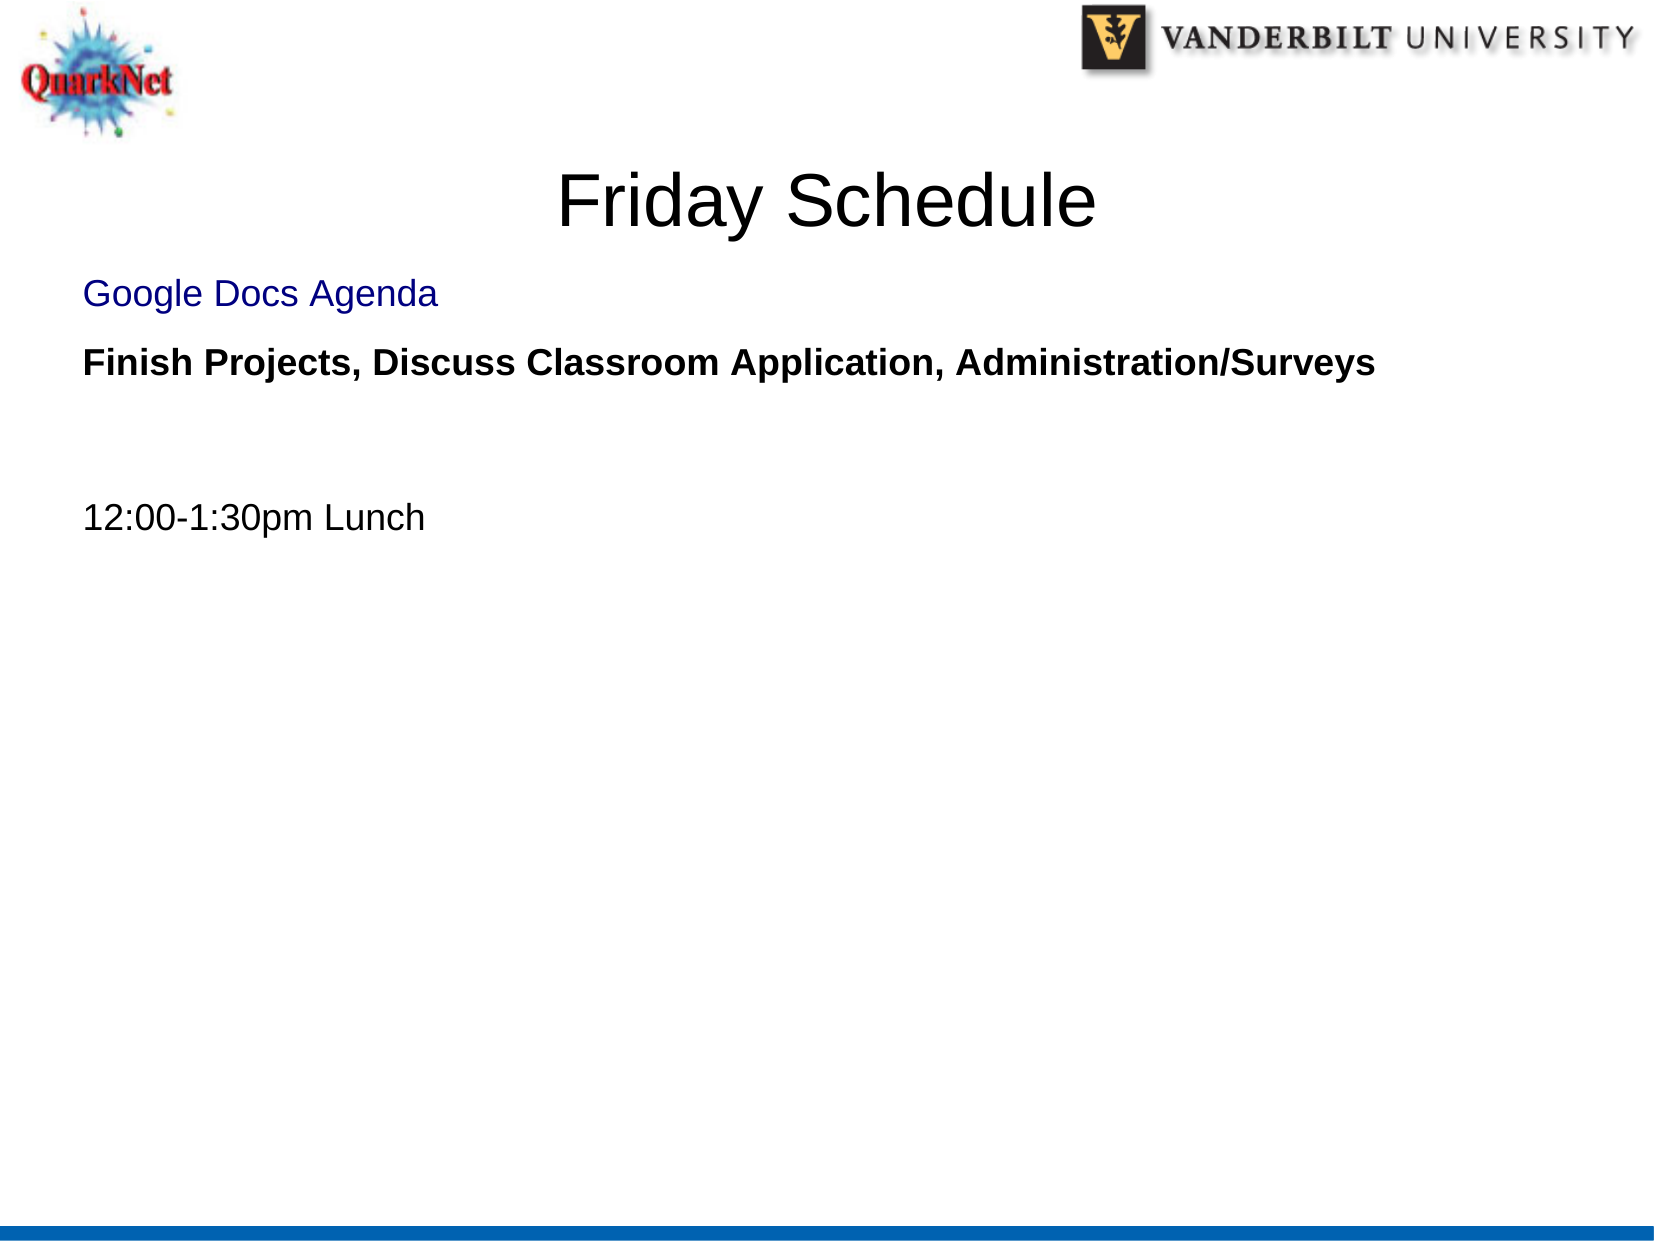

# Friday Schedule
Google Docs Agenda
Finish Projects, Discuss Classroom Application, Administration/Surveys
12:00-1:30pm Lunch